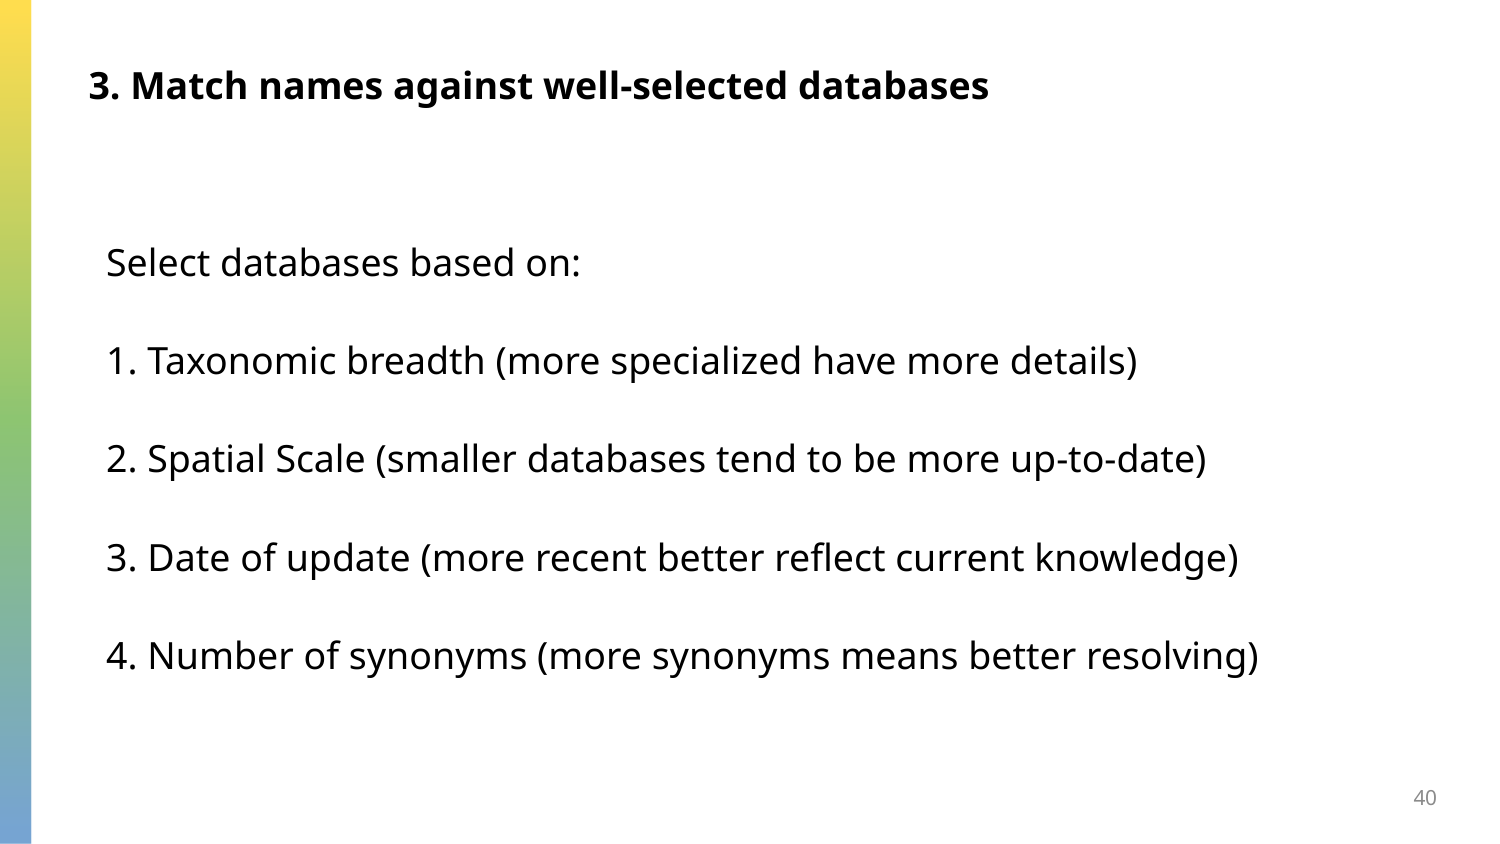

# 3. Match names against well-selected databases
Select databases based on:
1. Taxonomic breadth (more specialized have more details)
2. Spatial Scale (smaller databases tend to be more up-to-date)
3. Date of update (more recent better reflect current knowledge)
4. Number of synonyms (more synonyms means better resolving)
40